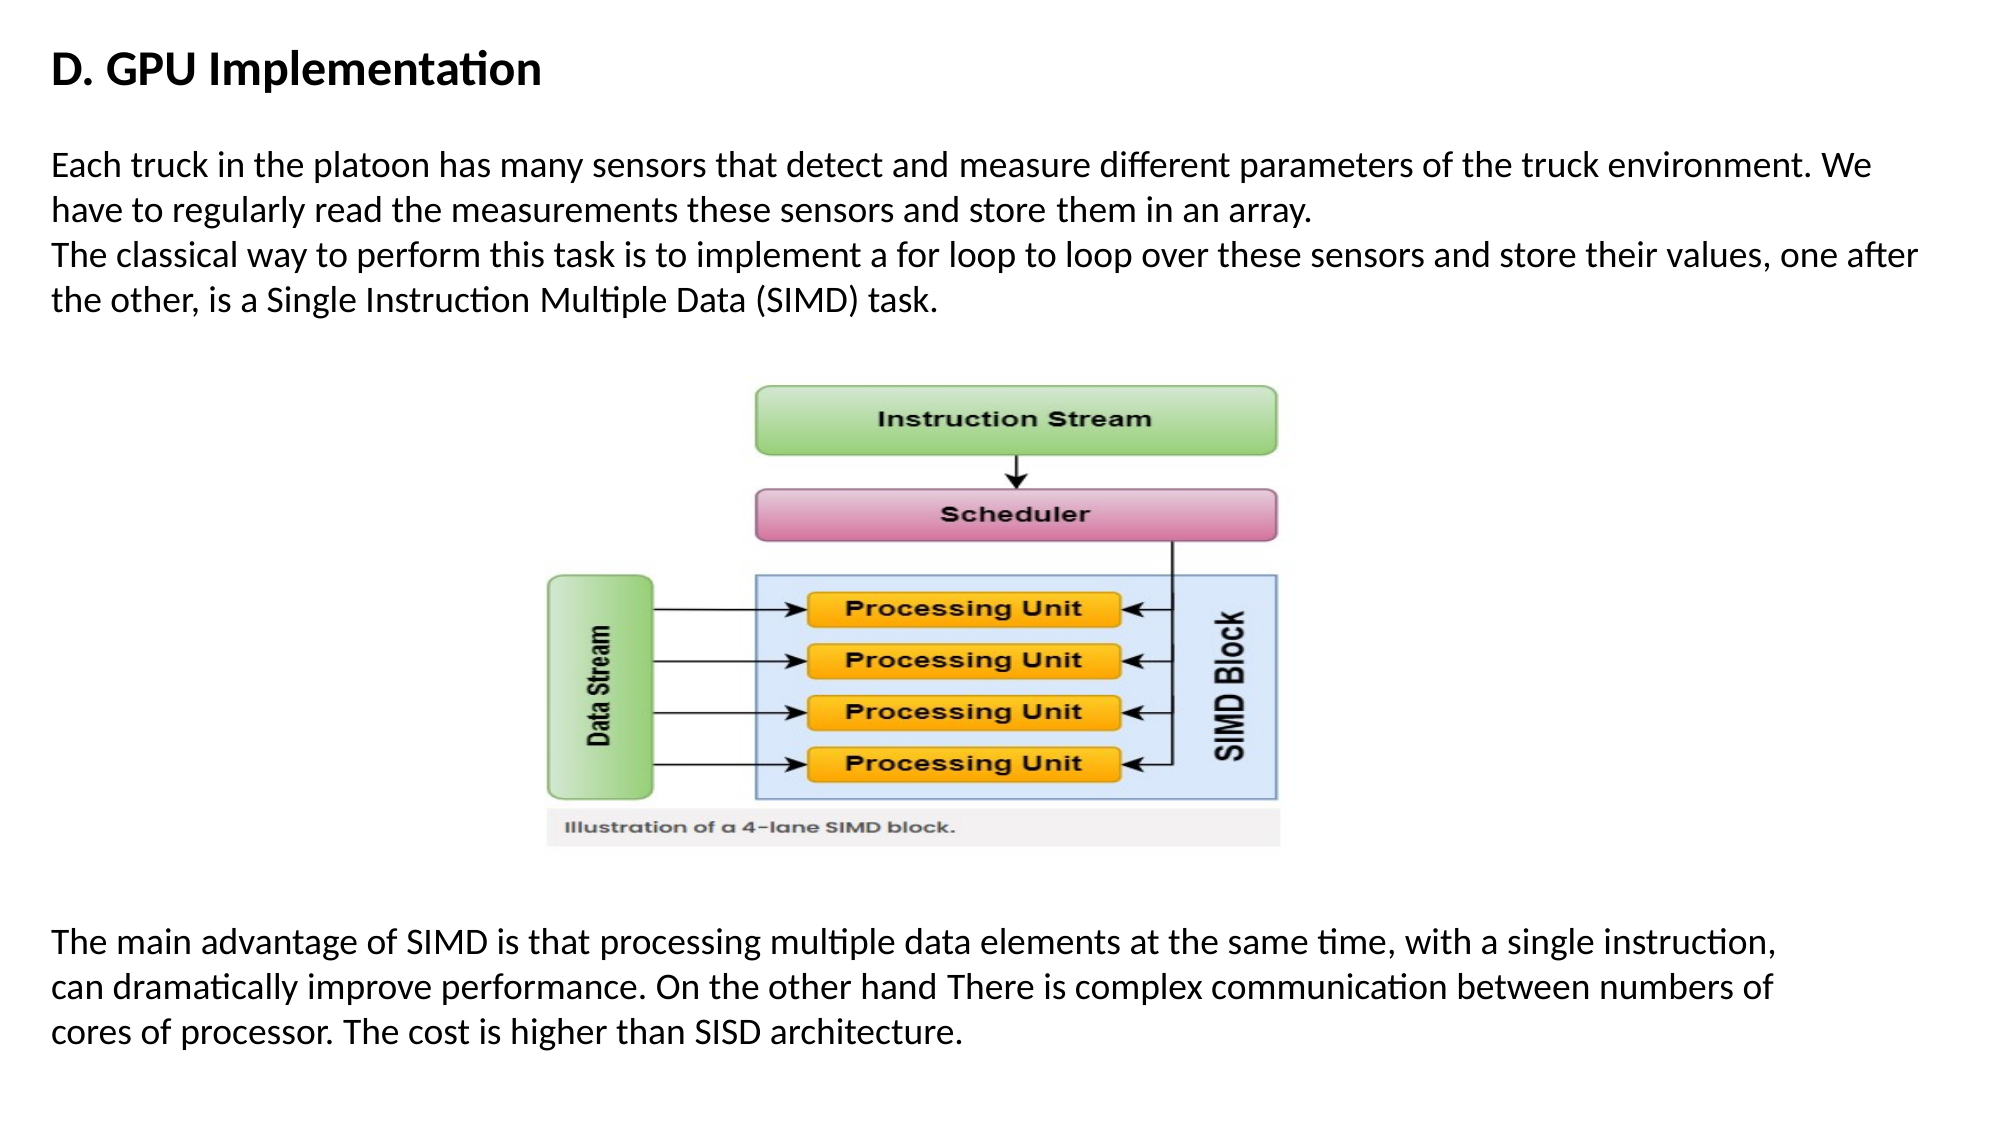

D. GPU Implementation
Each truck in the platoon has many sensors that detect and measure different parameters of the truck environment. We have to regularly read the measurements these sensors and store them in an array.
The classical way to perform this task is to implement a for loop to loop over these sensors and store their values, one after the other, is a Single Instruction Multiple Data (SIMD) task.
The main advantage of SIMD is that processing multiple data elements at the same time, with a single instruction, can dramatically improve performance. On the other hand There is complex communication between numbers of cores of processor. The cost is higher than SISD architecture.